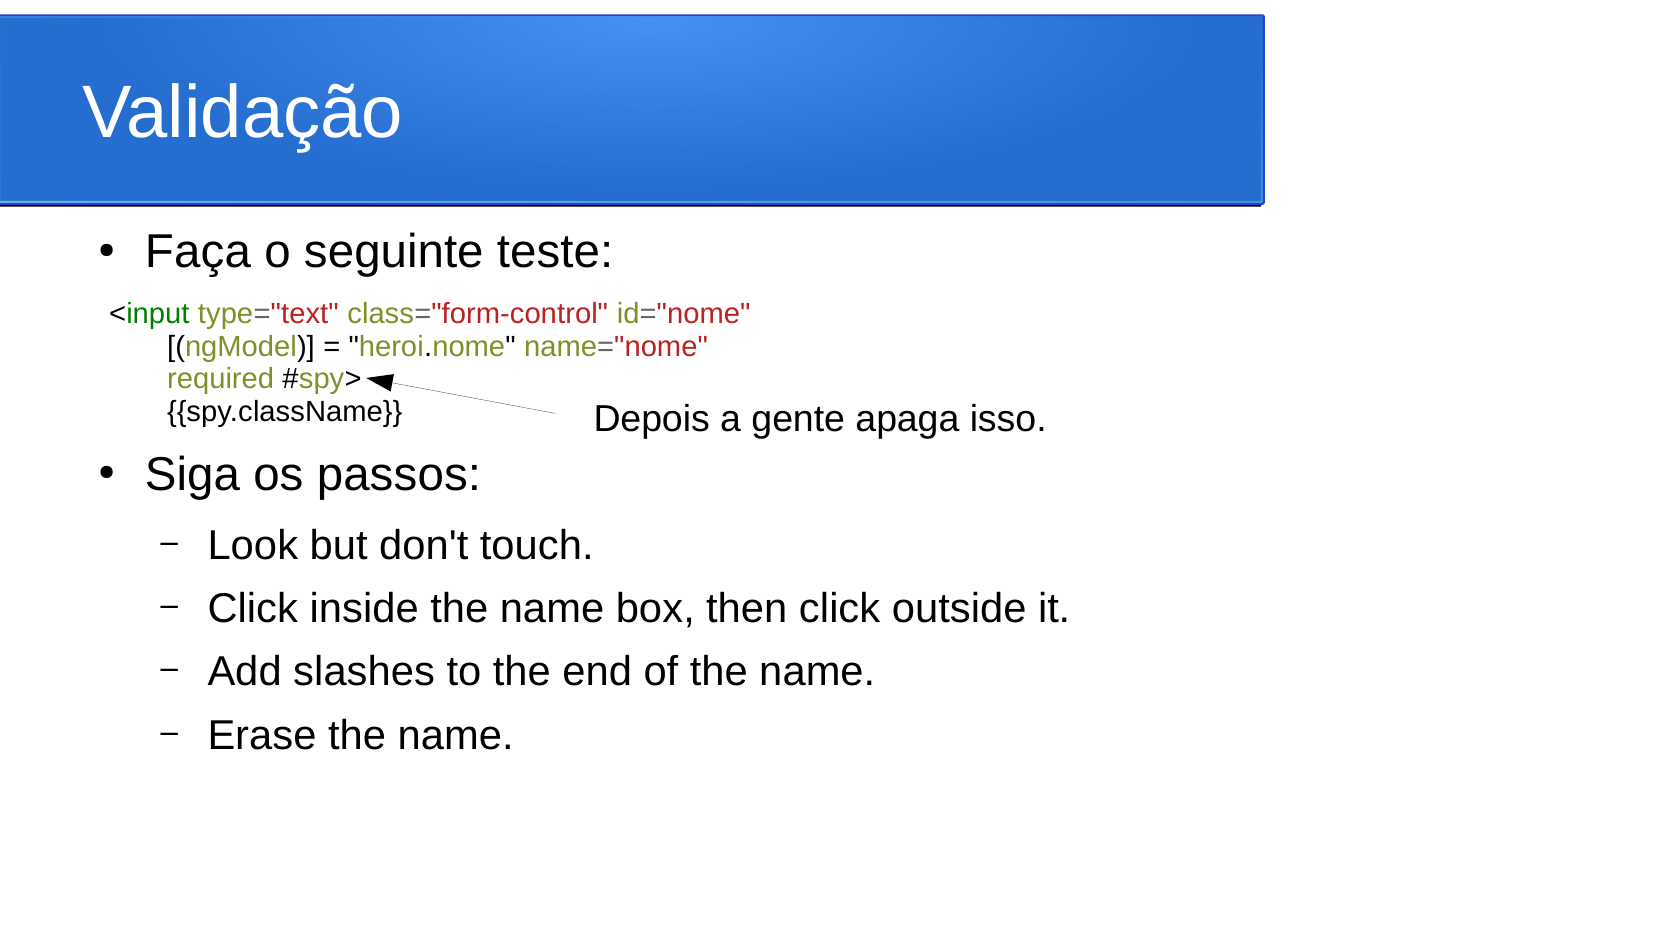

# Validação
Faça o seguinte teste:
Siga os passos:
Look but don't touch.
Click inside the name box, then click outside it.
Add slashes to the end of the name.
Erase the name.
<input type="text" class="form-control" id="nome"
 [(ngModel)] = "heroi.nome" name="nome"
 required #spy>
 {{spy.className}}
Depois a gente apaga isso.